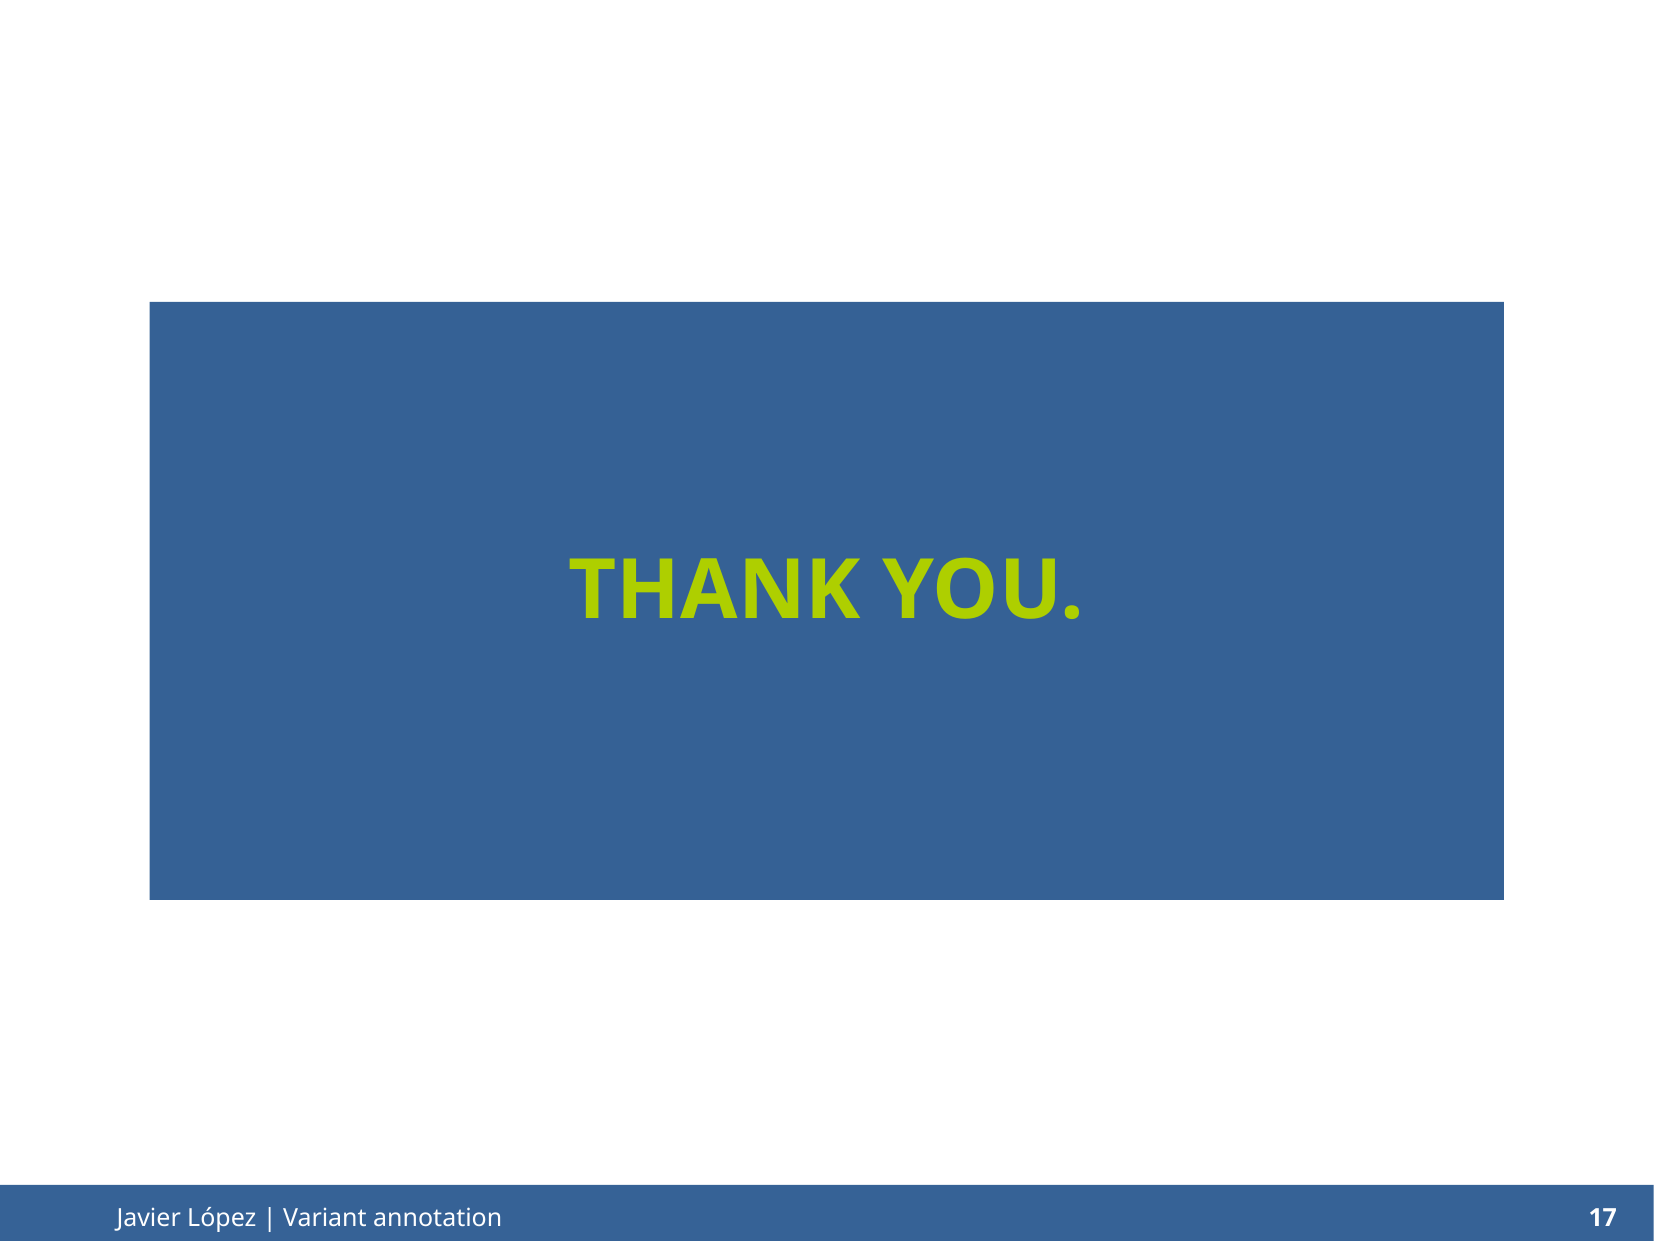

# THANK YOU.
Javier López | Variant annotation
17